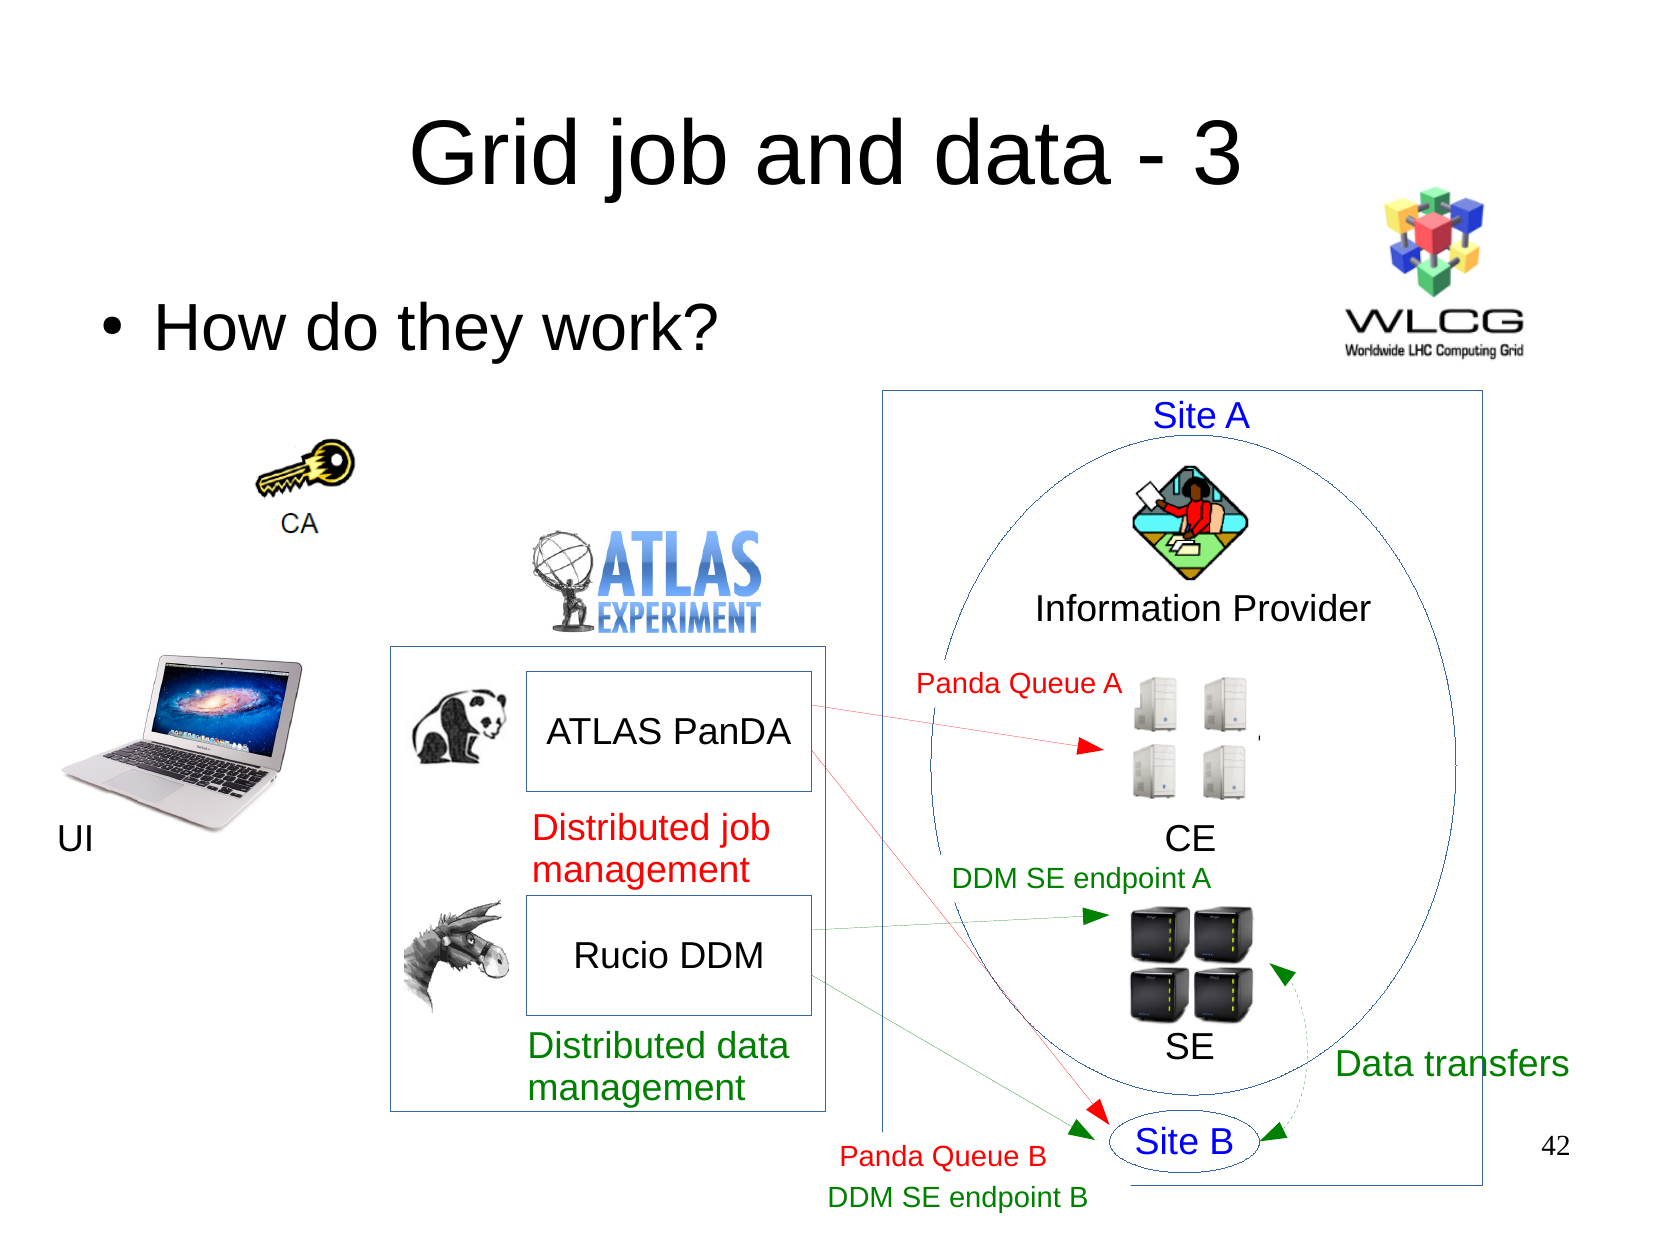

# Grid job and data - 3
How do they work?
Site A
Information Provider
Panda Queue A
ATLAS PanDA
Distributed job
management
UI
CE
DDM SE endpoint A
Rucio DDM
Distributed data
management
SE
Data transfers
Site B
42
Panda Queue B
DDM SE endpoint B